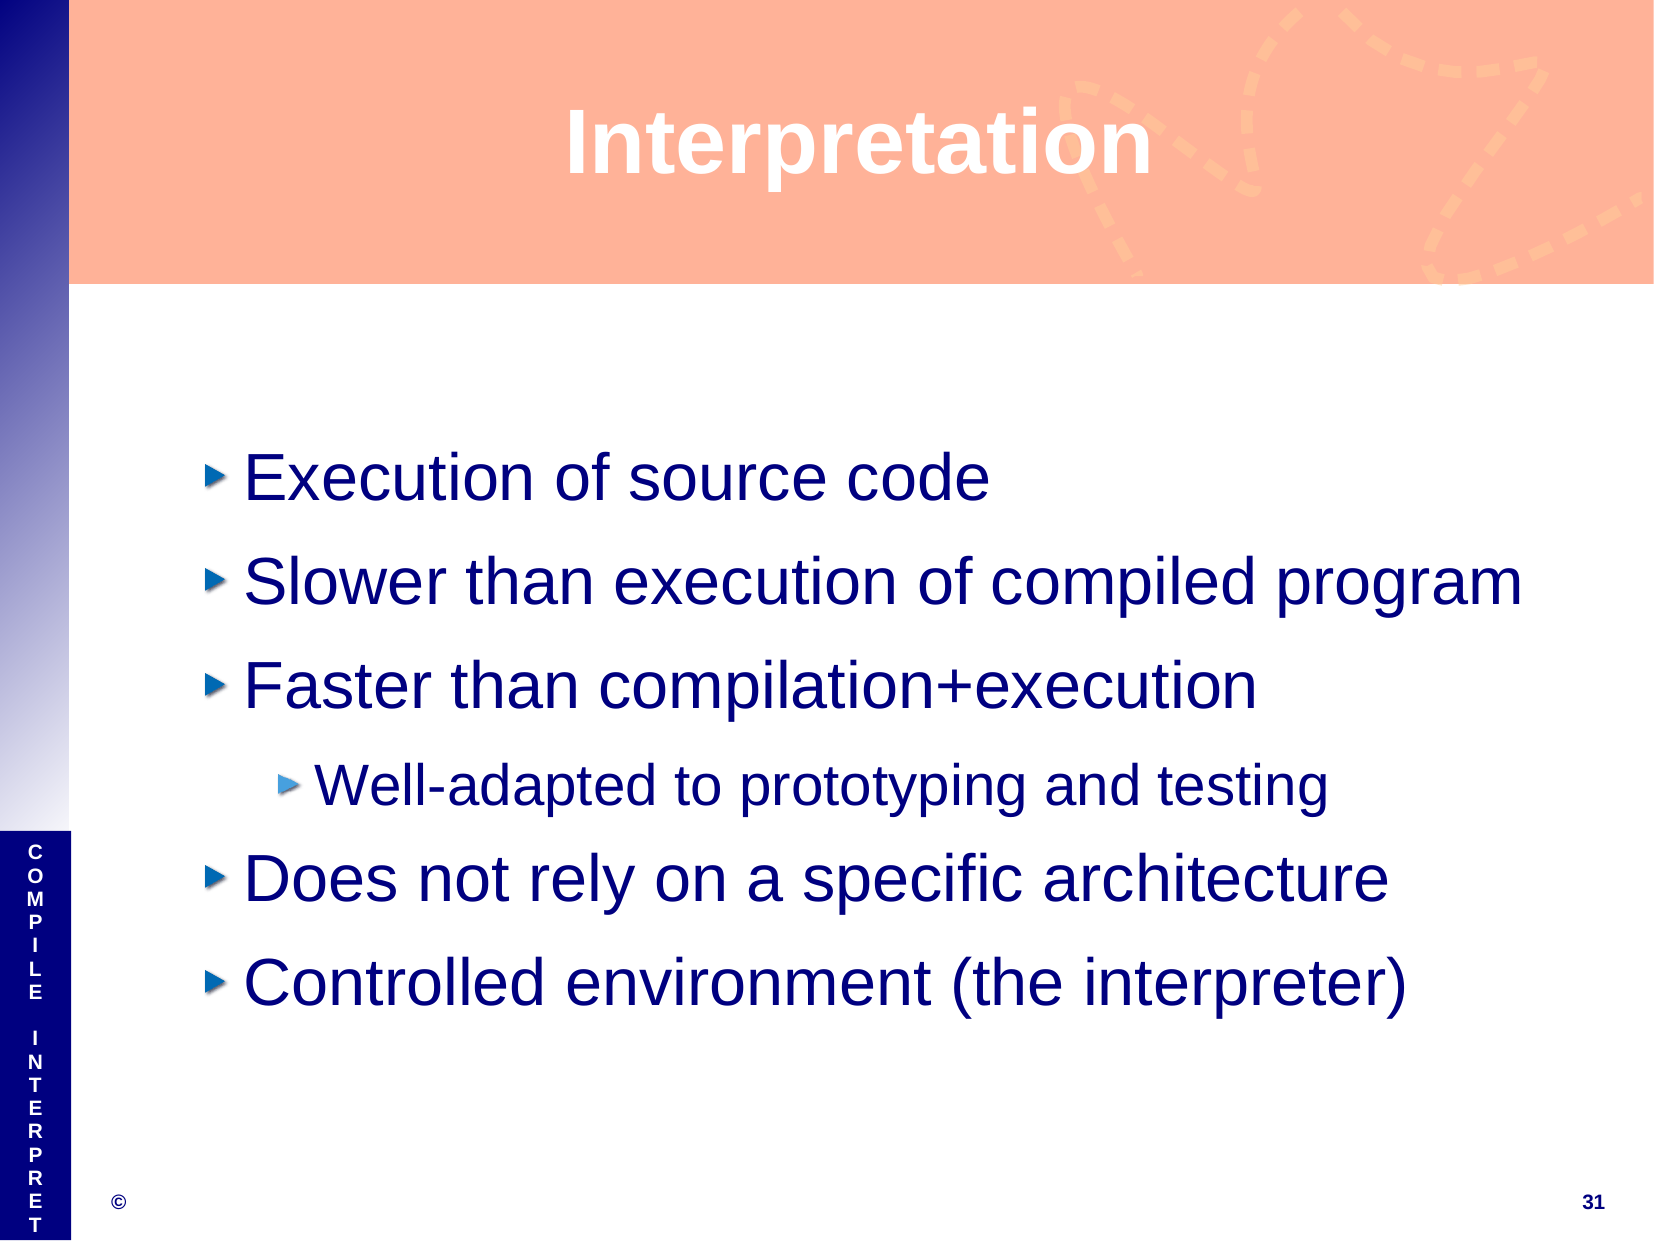

# Interpretation
Execution of source code
Slower than execution of compiled program
Faster than compilation+execution
Well-adapted to prototyping and testing
Does not rely on a specific architecture
Controlled environment (the interpreter)
C
O
M
P
I
L
E
I
N
T
E
R
P
R
E
T